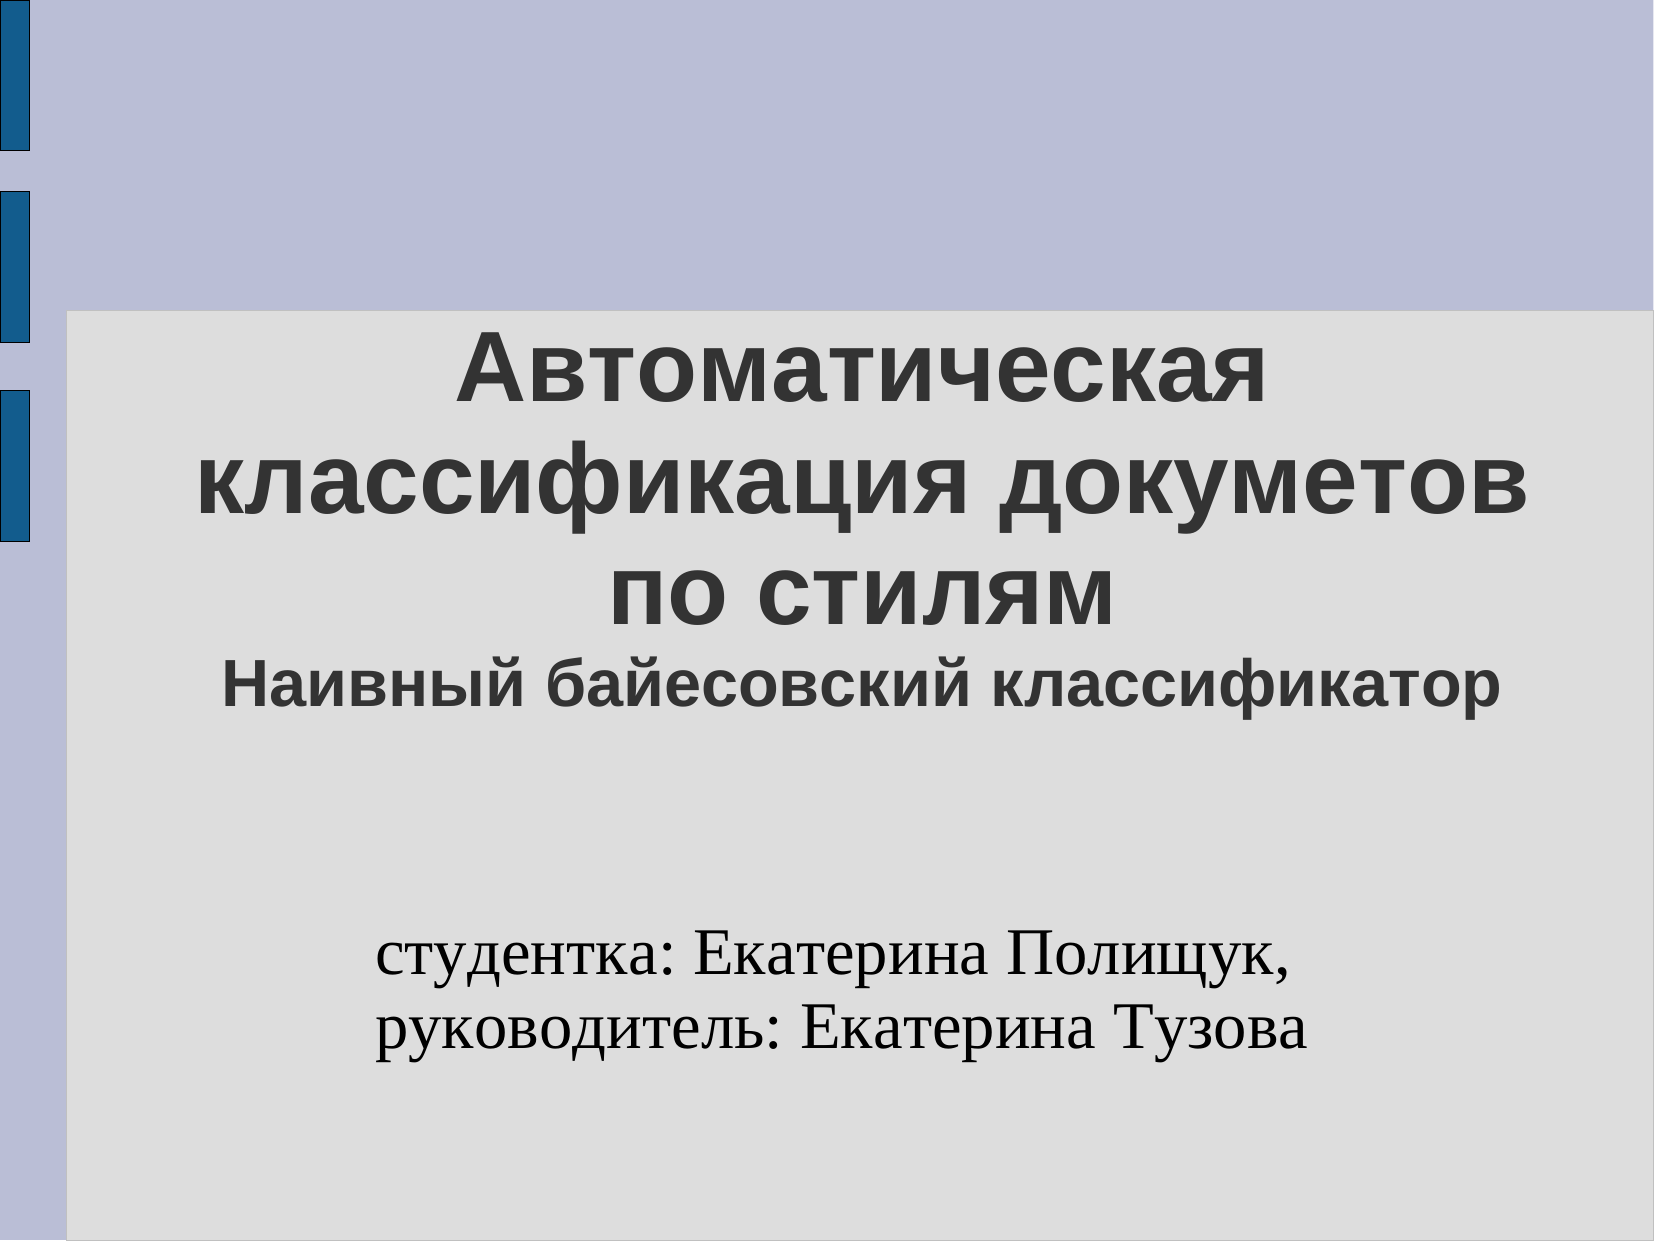

# Автоматическая классификация докуметов по стилям Наивный байесовский классификатор
студентка: Екатерина Полищук,
руководитель: Екатерина Тузова